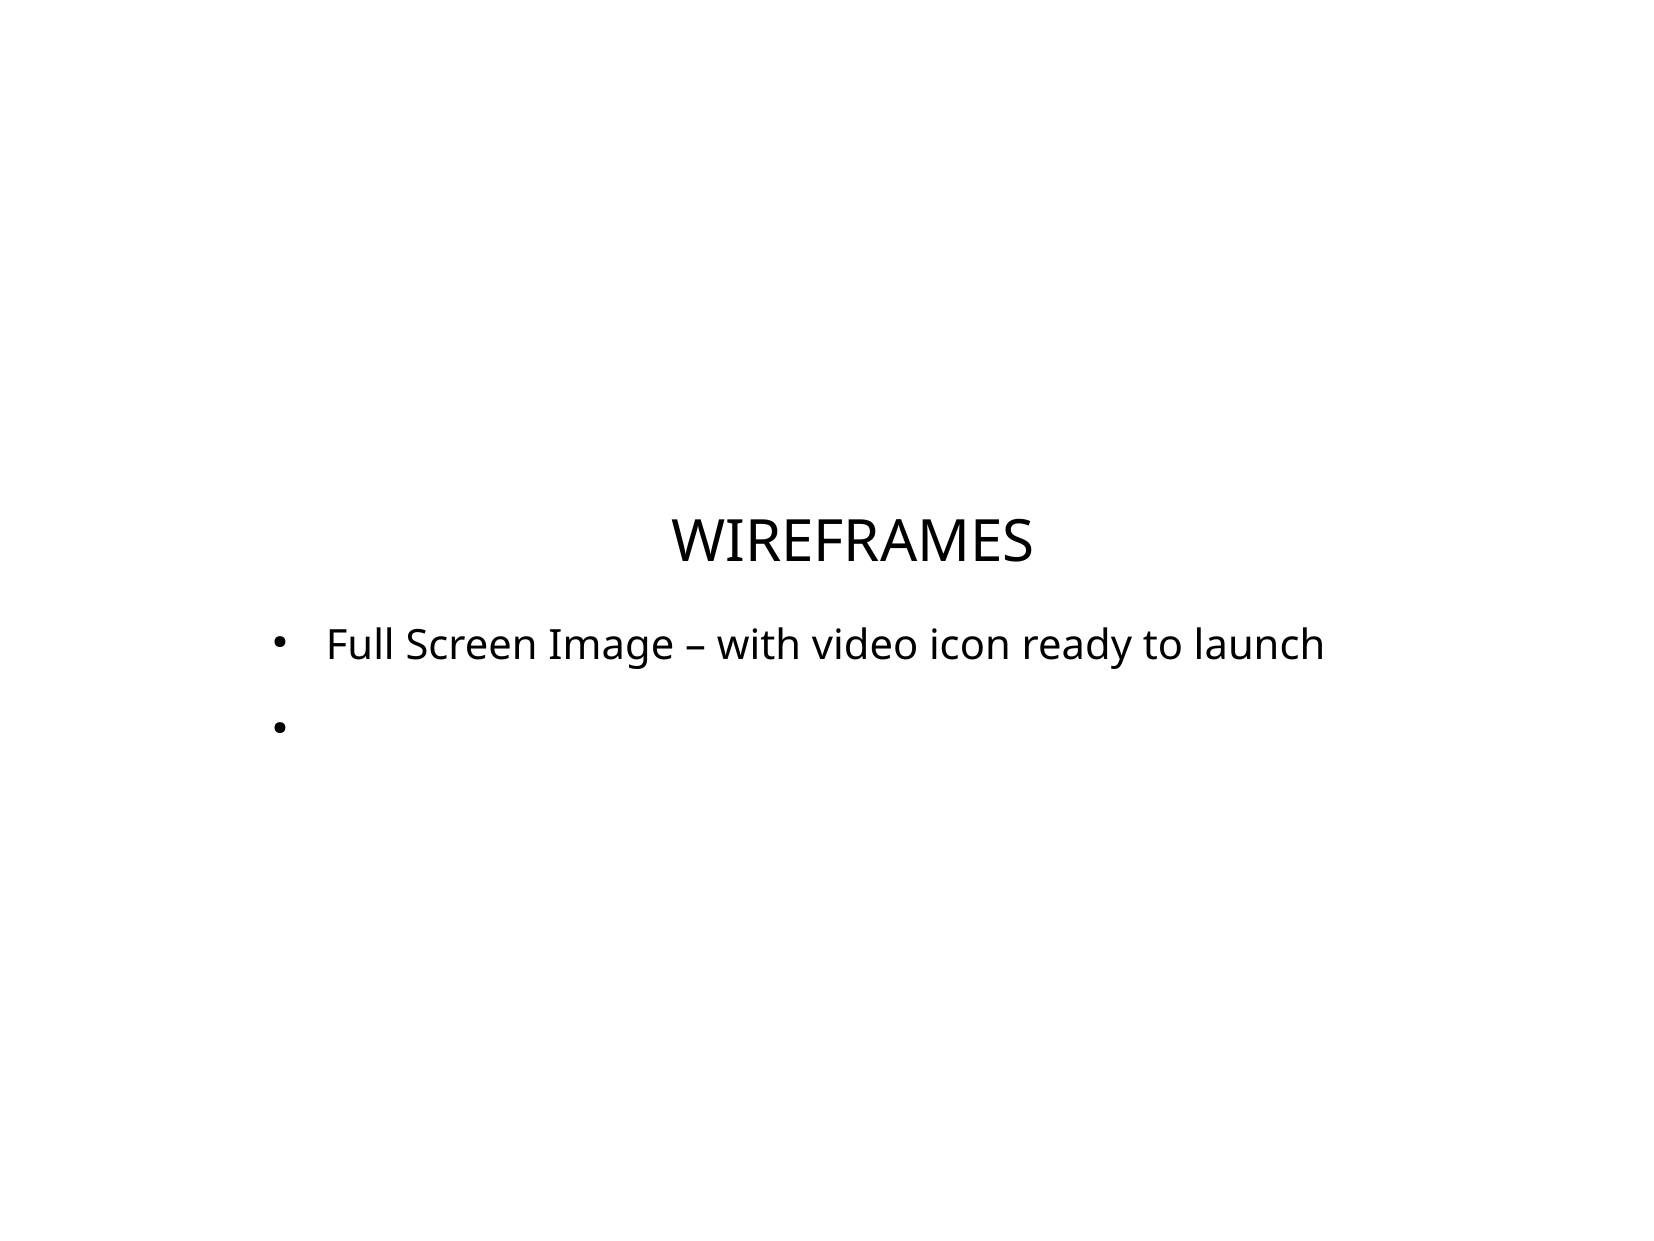

# WIREFRAMES
Full Screen Image – with video icon ready to launch